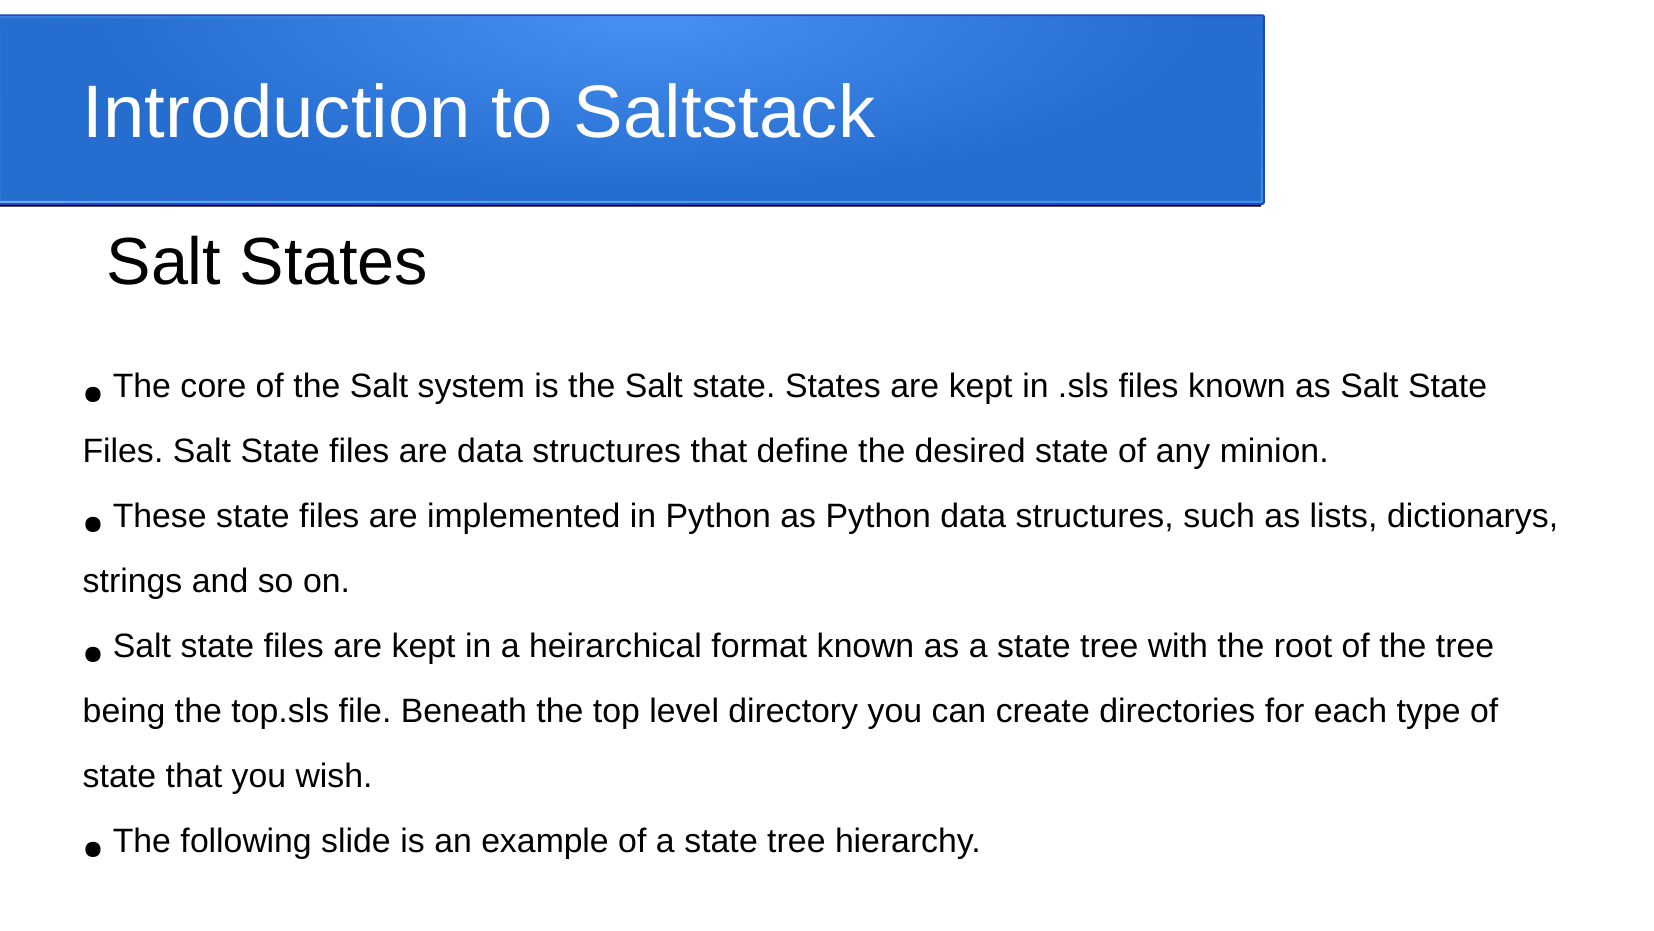

# Introduction to Saltstack
Salt States
 The core of the Salt system is the Salt state. States are kept in .sls files known as Salt State Files. Salt State files are data structures that define the desired state of any minion.
 These state files are implemented in Python as Python data structures, such as lists, dictionarys, strings and so on.
 Salt state files are kept in a heirarchical format known as a state tree with the root of the tree being the top.sls file. Beneath the top level directory you can create directories for each type of state that you wish.
 The following slide is an example of a state tree hierarchy.